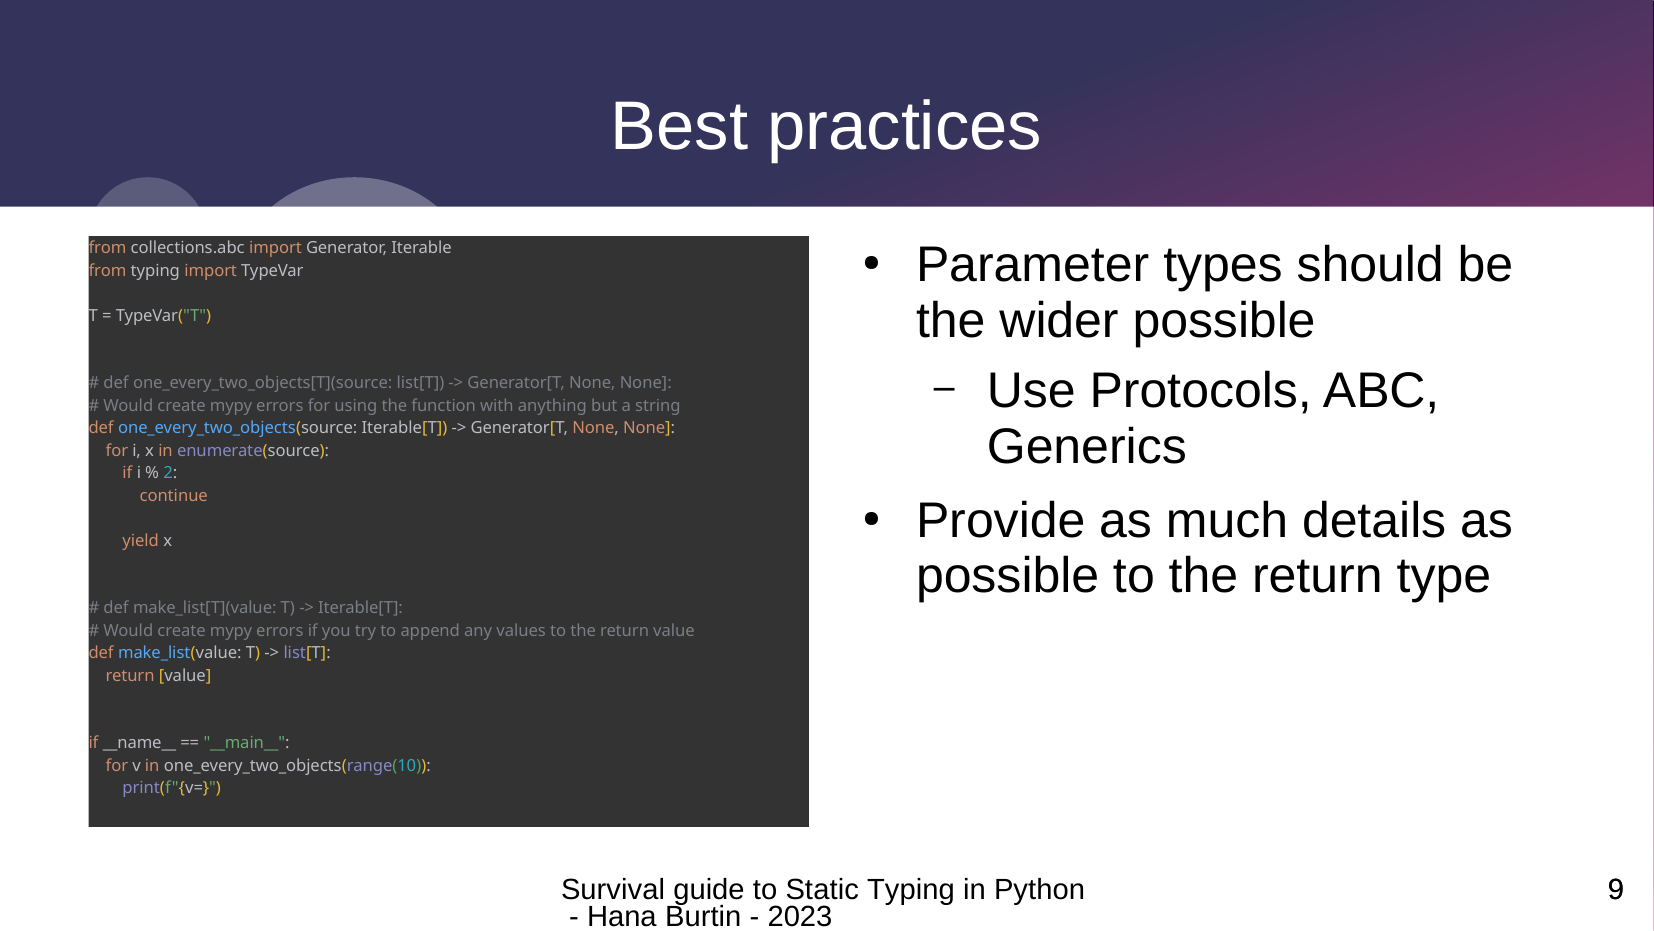

# Best practices
from collections.abc import Generator, Iterable
from typing import TypeVar
T = TypeVar("T")
# def one_every_two_objects[T](source: list[T]) -> Generator[T, None, None]:
# Would create mypy errors for using the function with anything but a string
def one_every_two_objects(source: Iterable[T]) -> Generator[T, None, None]:
 for i, x in enumerate(source):
 if i % 2:
 continue
 yield x
# def make_list[T](value: T) -> Iterable[T]:
# Would create mypy errors if you try to append any values to the return value
def make_list(value: T) -> list[T]:
 return [value]
if __name__ == "__main__":
 for v in one_every_two_objects(range(10)):
 print(f"{v=}")
Parameter types should be the wider possible
Use Protocols, ABC, Generics
Provide as much details as possible to the return type
Survival guide to Static Typing in Python - Hana Burtin - 2023
9